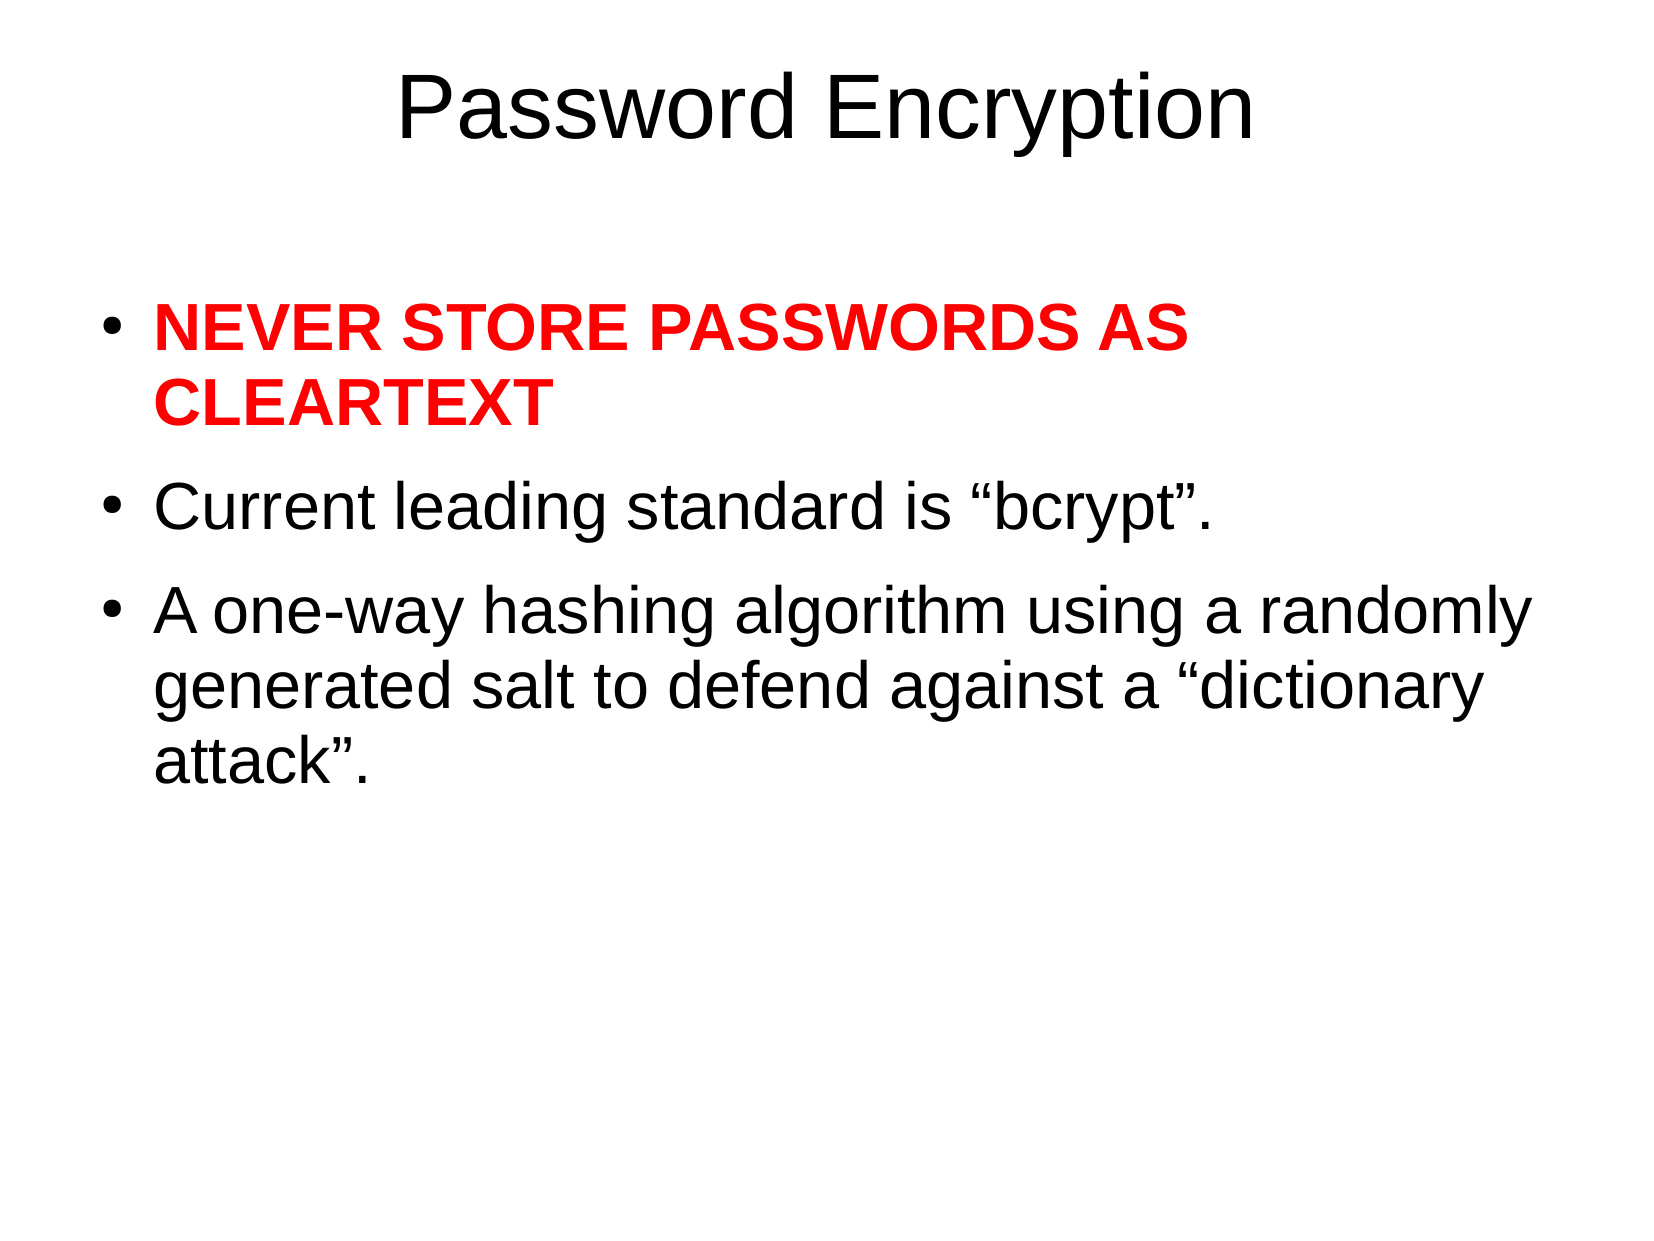

# Password Encryption
NEVER STORE PASSWORDS AS CLEARTEXT
Current leading standard is “bcrypt”.
A one-way hashing algorithm using a randomly generated salt to defend against a “dictionary attack”.